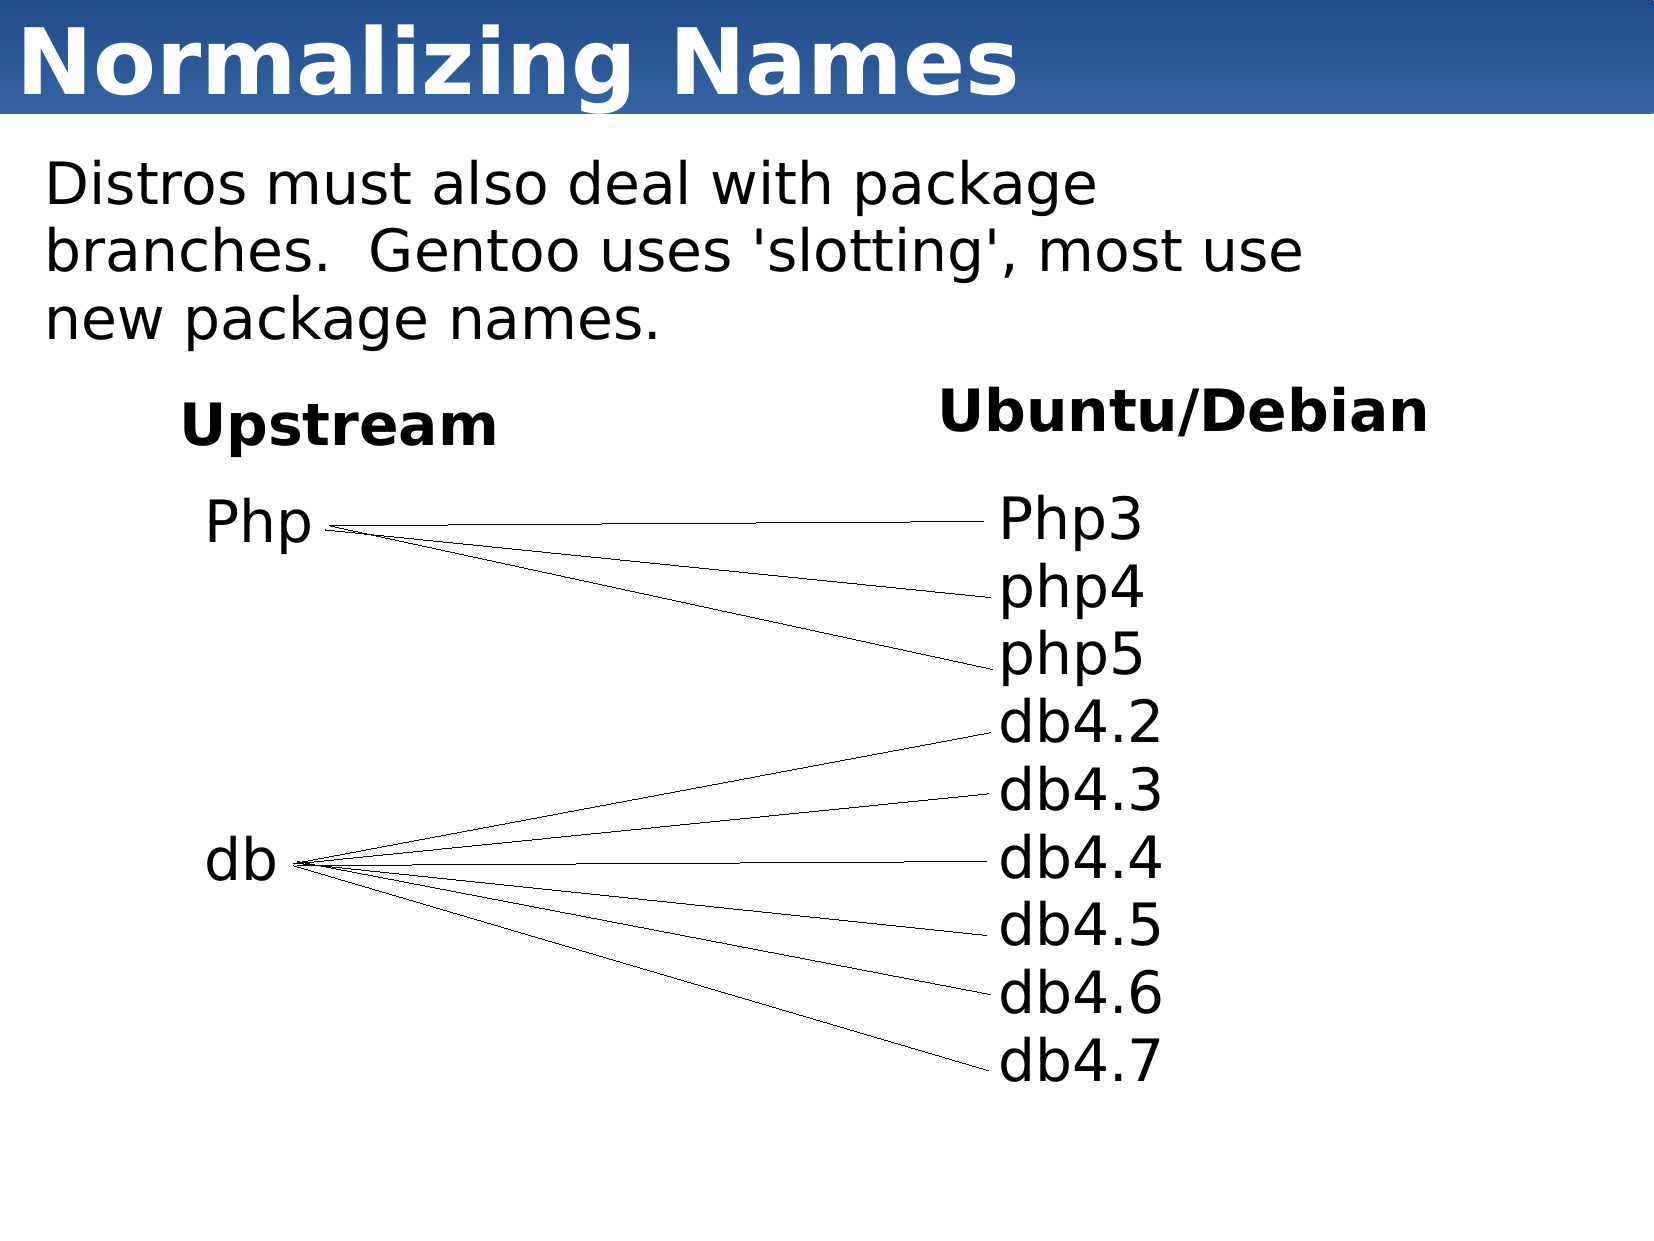

Normalizing Names
Distros must also deal with package branches. Gentoo uses 'slotting', most use new package names.
Ubuntu/Debian
Upstream
Php3
php4
php5
db4.2
db4.3
db4.4
db4.5
db4.6
db4.7
Php
db